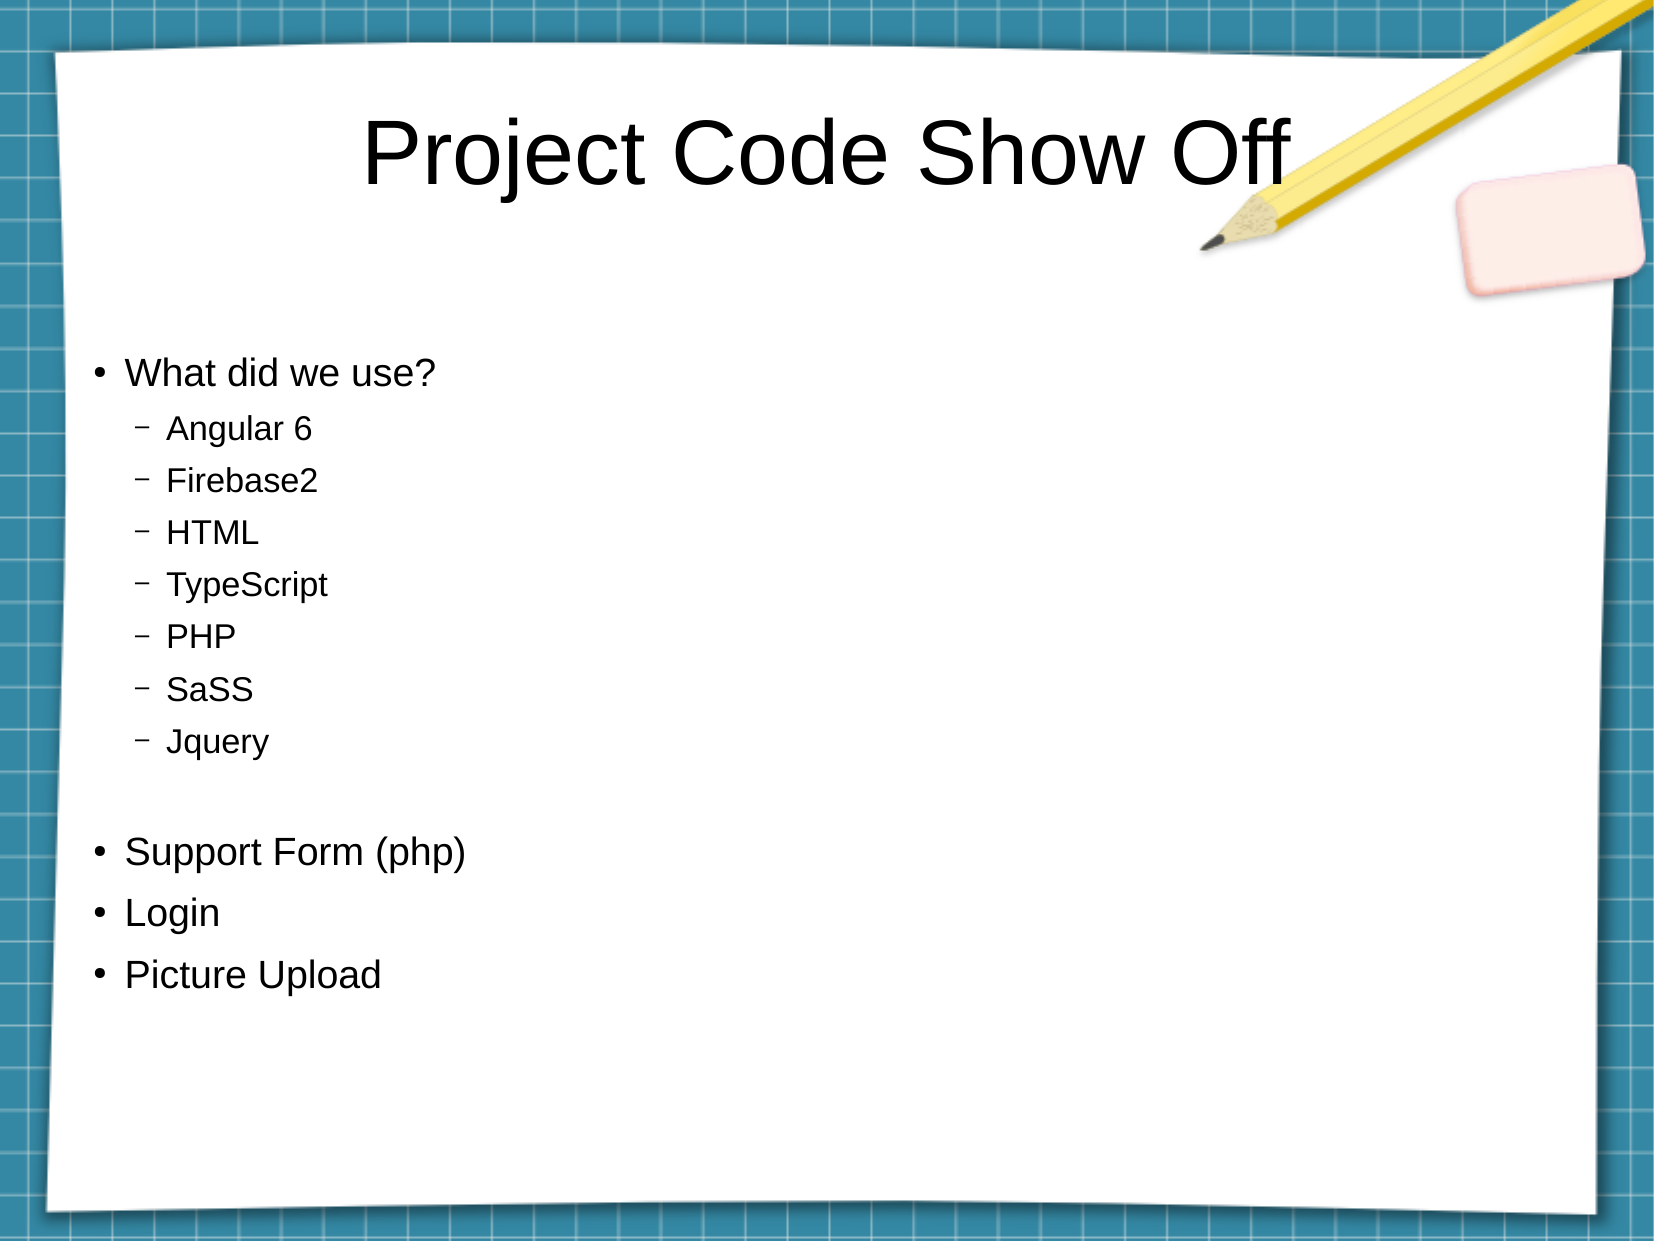

# Project Code Show Off
What did we use?
Angular 6
Firebase2
HTML
TypeScript
PHP
SaSS
Jquery
Support Form (php)
Login
Picture Upload